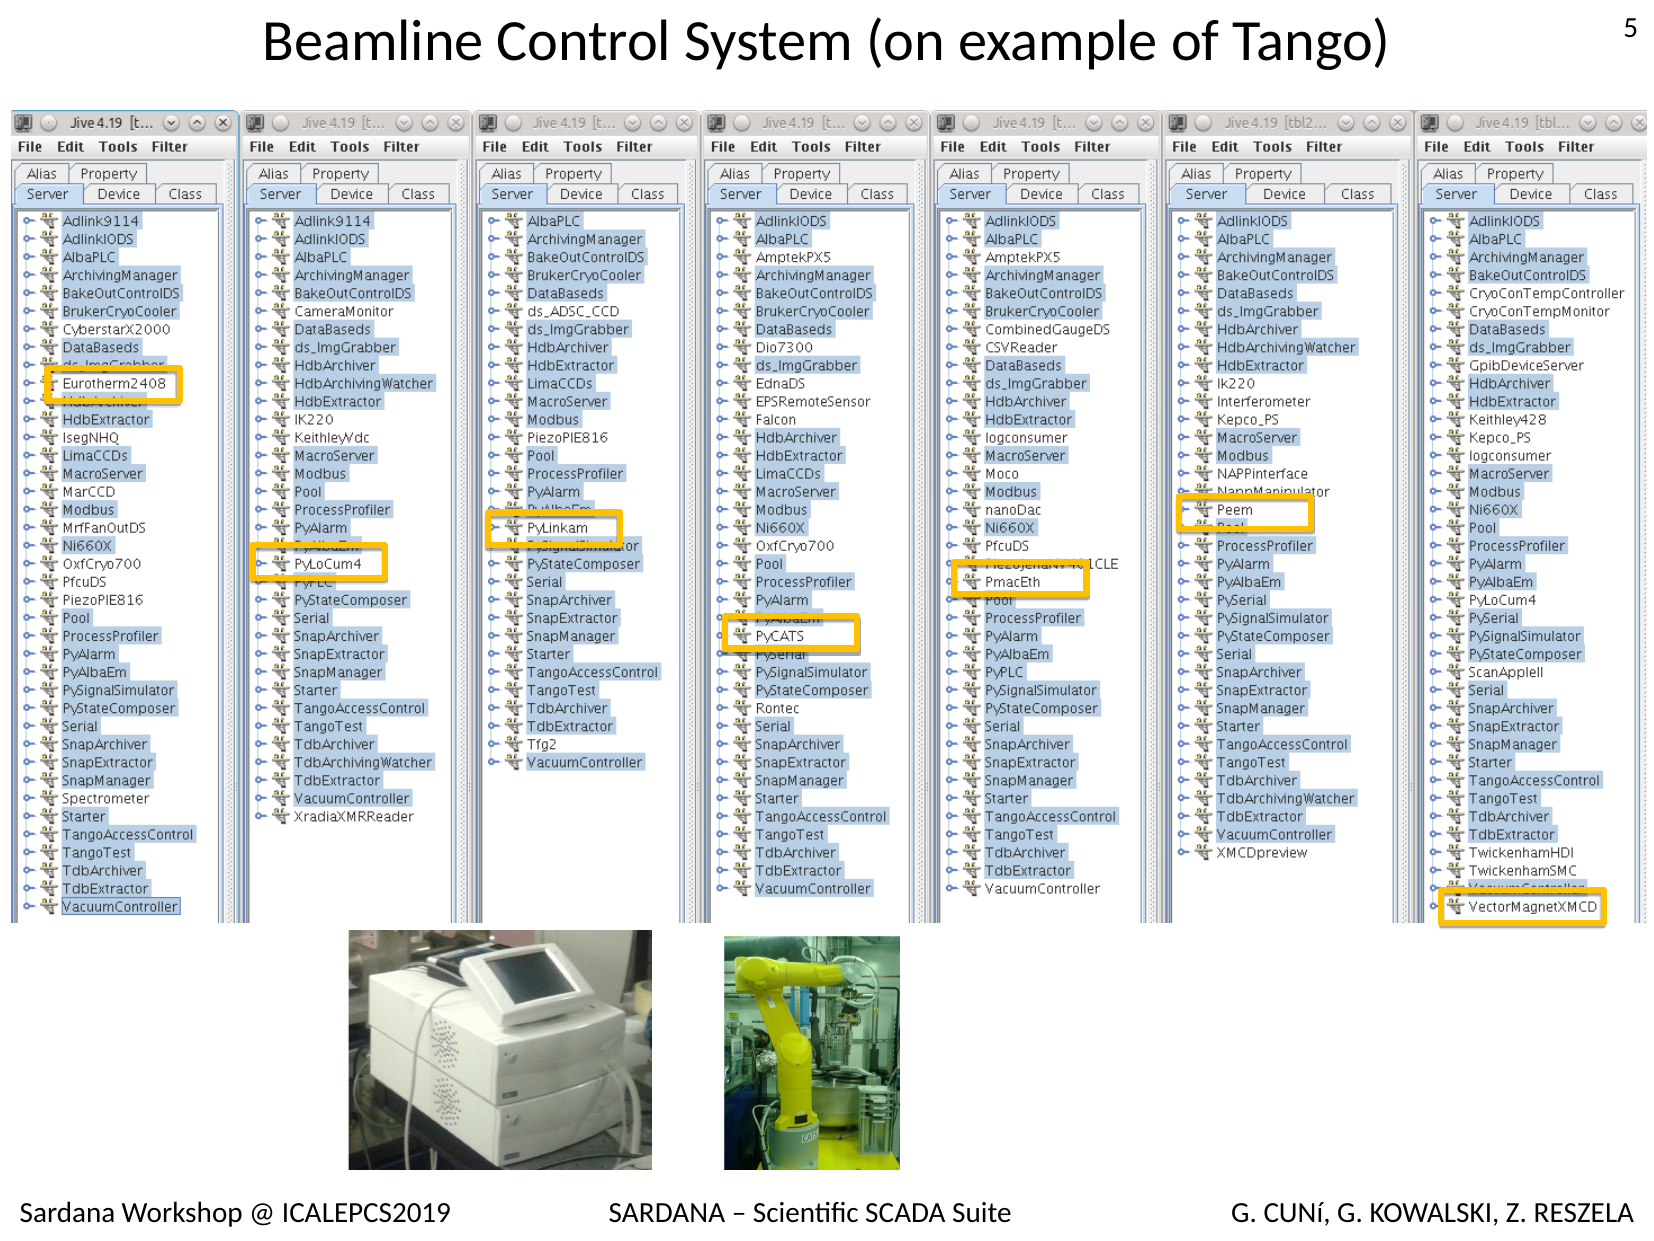

# Beamline Control System (on example of Tango)
5